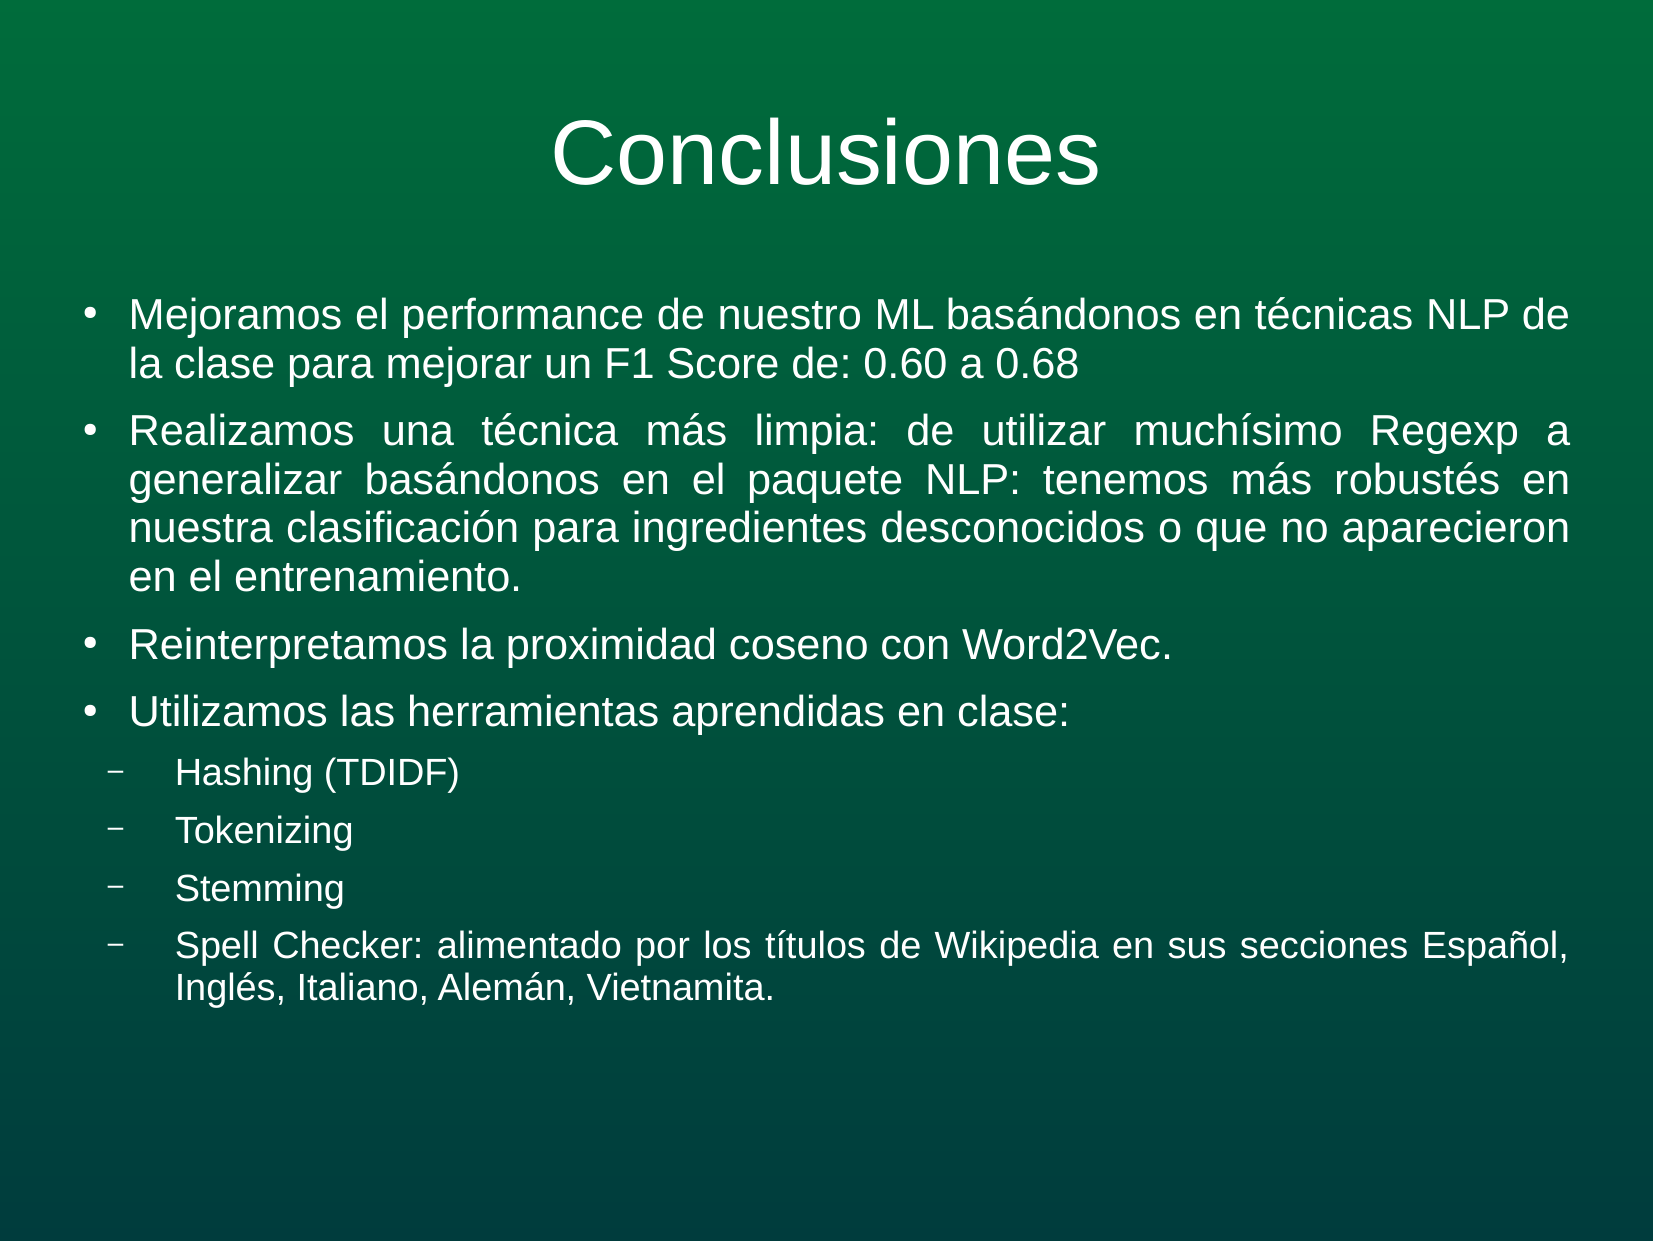

# Conclusiones
Mejoramos el performance de nuestro ML basándonos en técnicas NLP de la clase para mejorar un F1 Score de: 0.60 a 0.68
Realizamos una técnica más limpia: de utilizar muchísimo Regexp a generalizar basándonos en el paquete NLP: tenemos más robustés en nuestra clasificación para ingredientes desconocidos o que no aparecieron en el entrenamiento.
Reinterpretamos la proximidad coseno con Word2Vec.
Utilizamos las herramientas aprendidas en clase:
Hashing (TDIDF)
Tokenizing
Stemming
Spell Checker: alimentado por los títulos de Wikipedia en sus secciones Español, Inglés, Italiano, Alemán, Vietnamita.